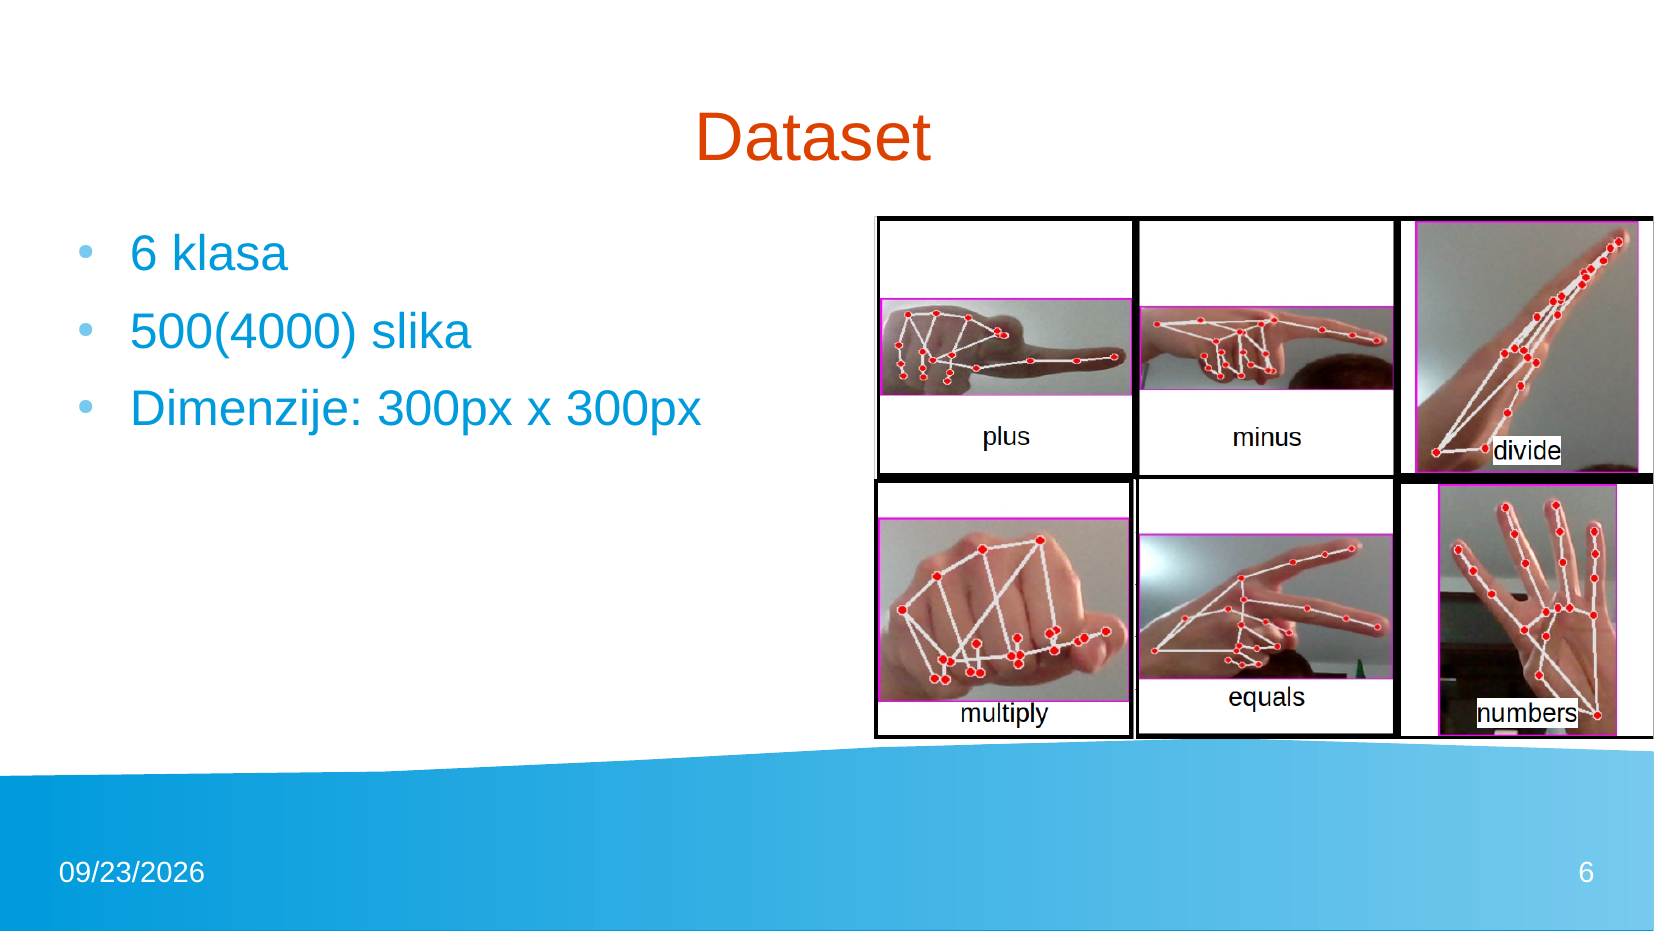

# Dataset
6 klasa
500(4000) slika
Dimenzije: 300px x 300px